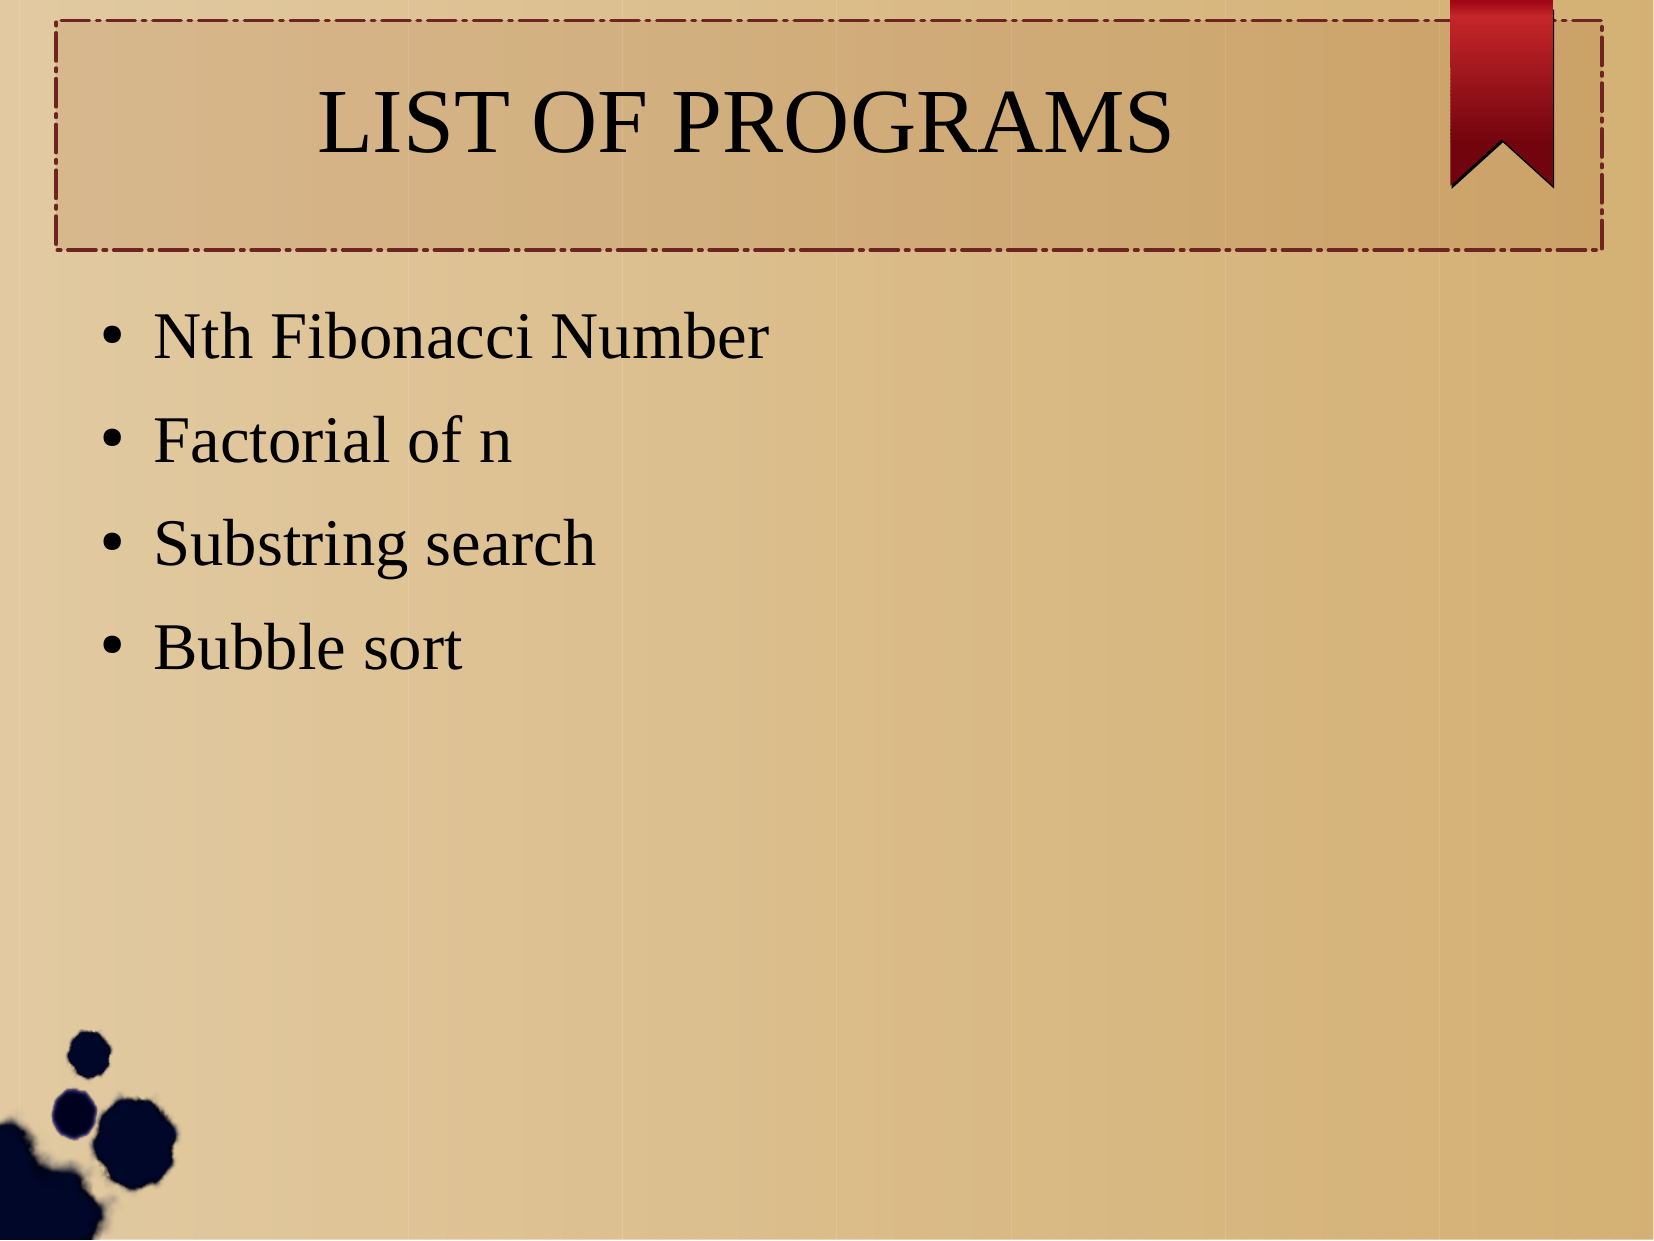

# LIST OF PROGRAMS
Nth Fibonacci Number
Factorial of n
Substring search
Bubble sort